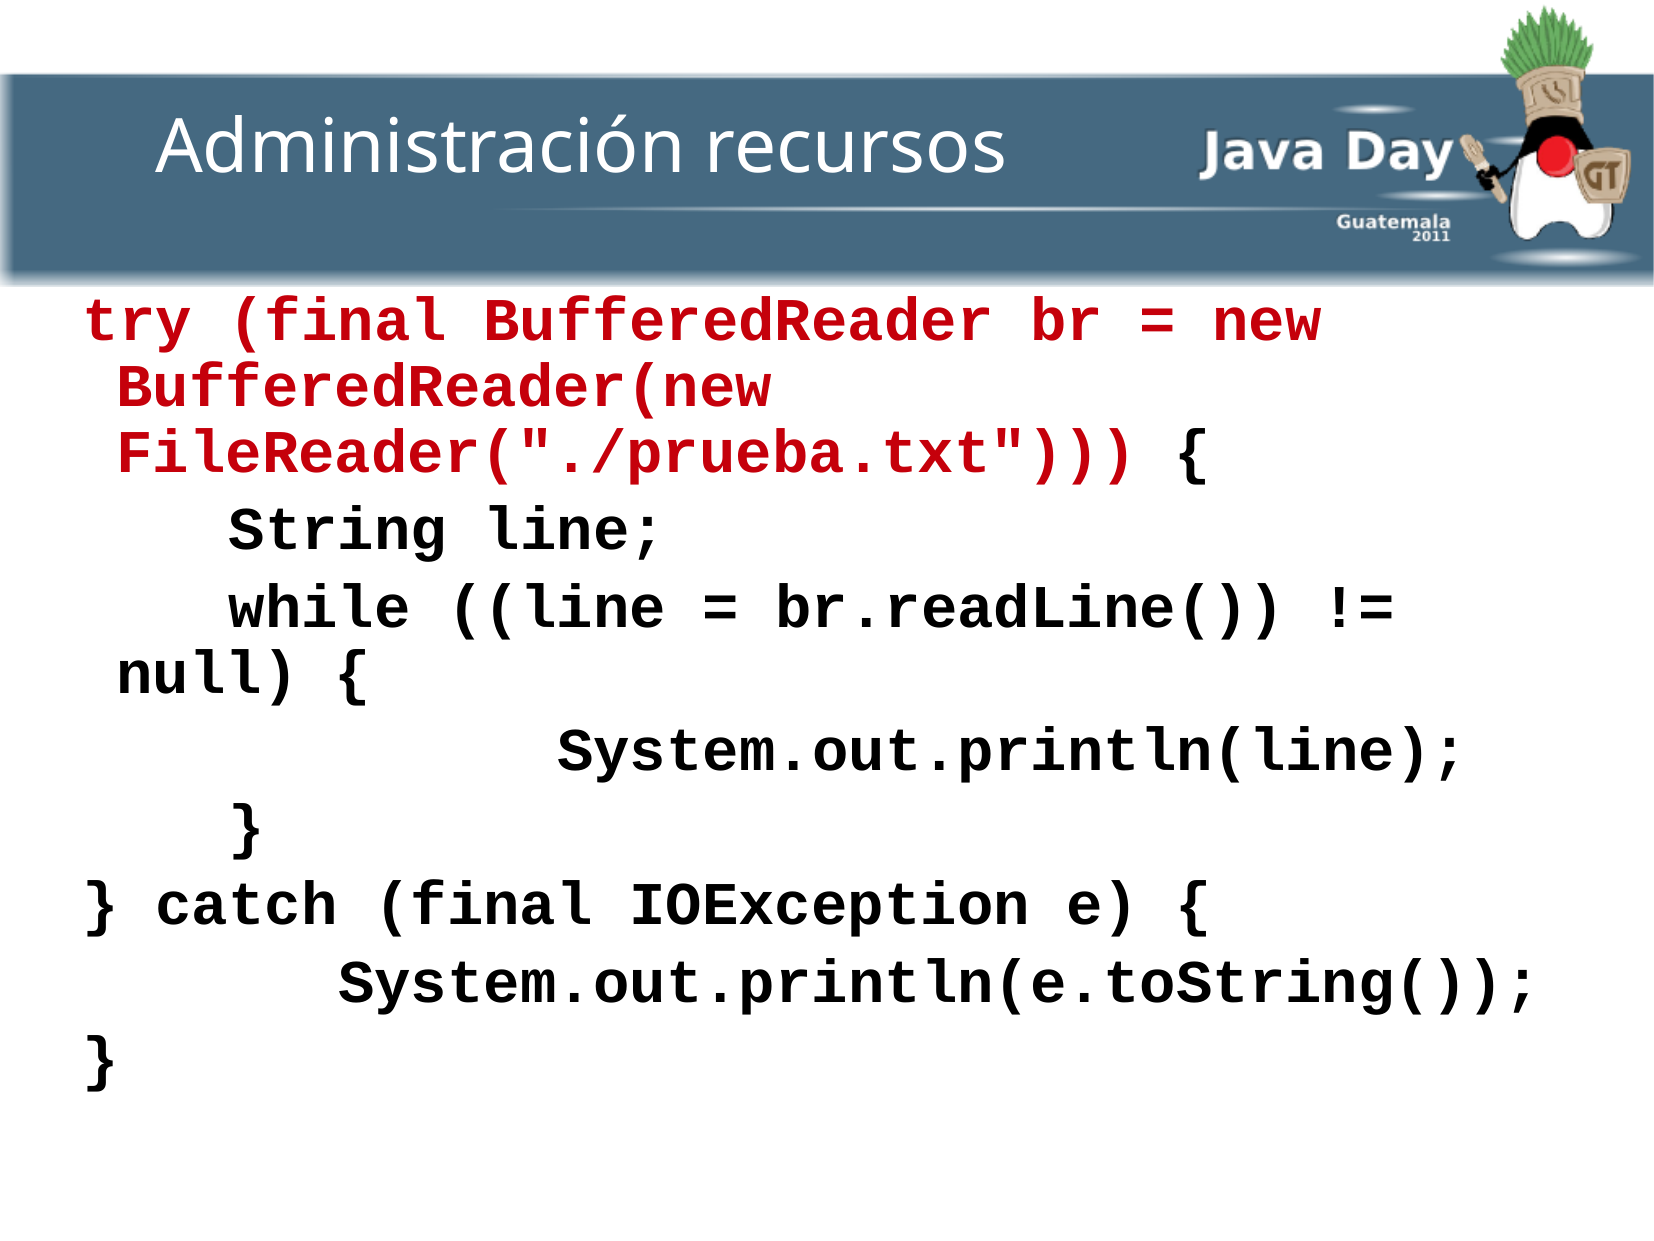

Administración recursos
# try (final BufferedReader br = new BufferedReader(new FileReader("./prueba.txt"))) {
 String line;
 while ((line = br.readLine()) != null) {
 System.out.println(line);
 }
} catch (final IOException e) {
 System.out.println(e.toString());
}